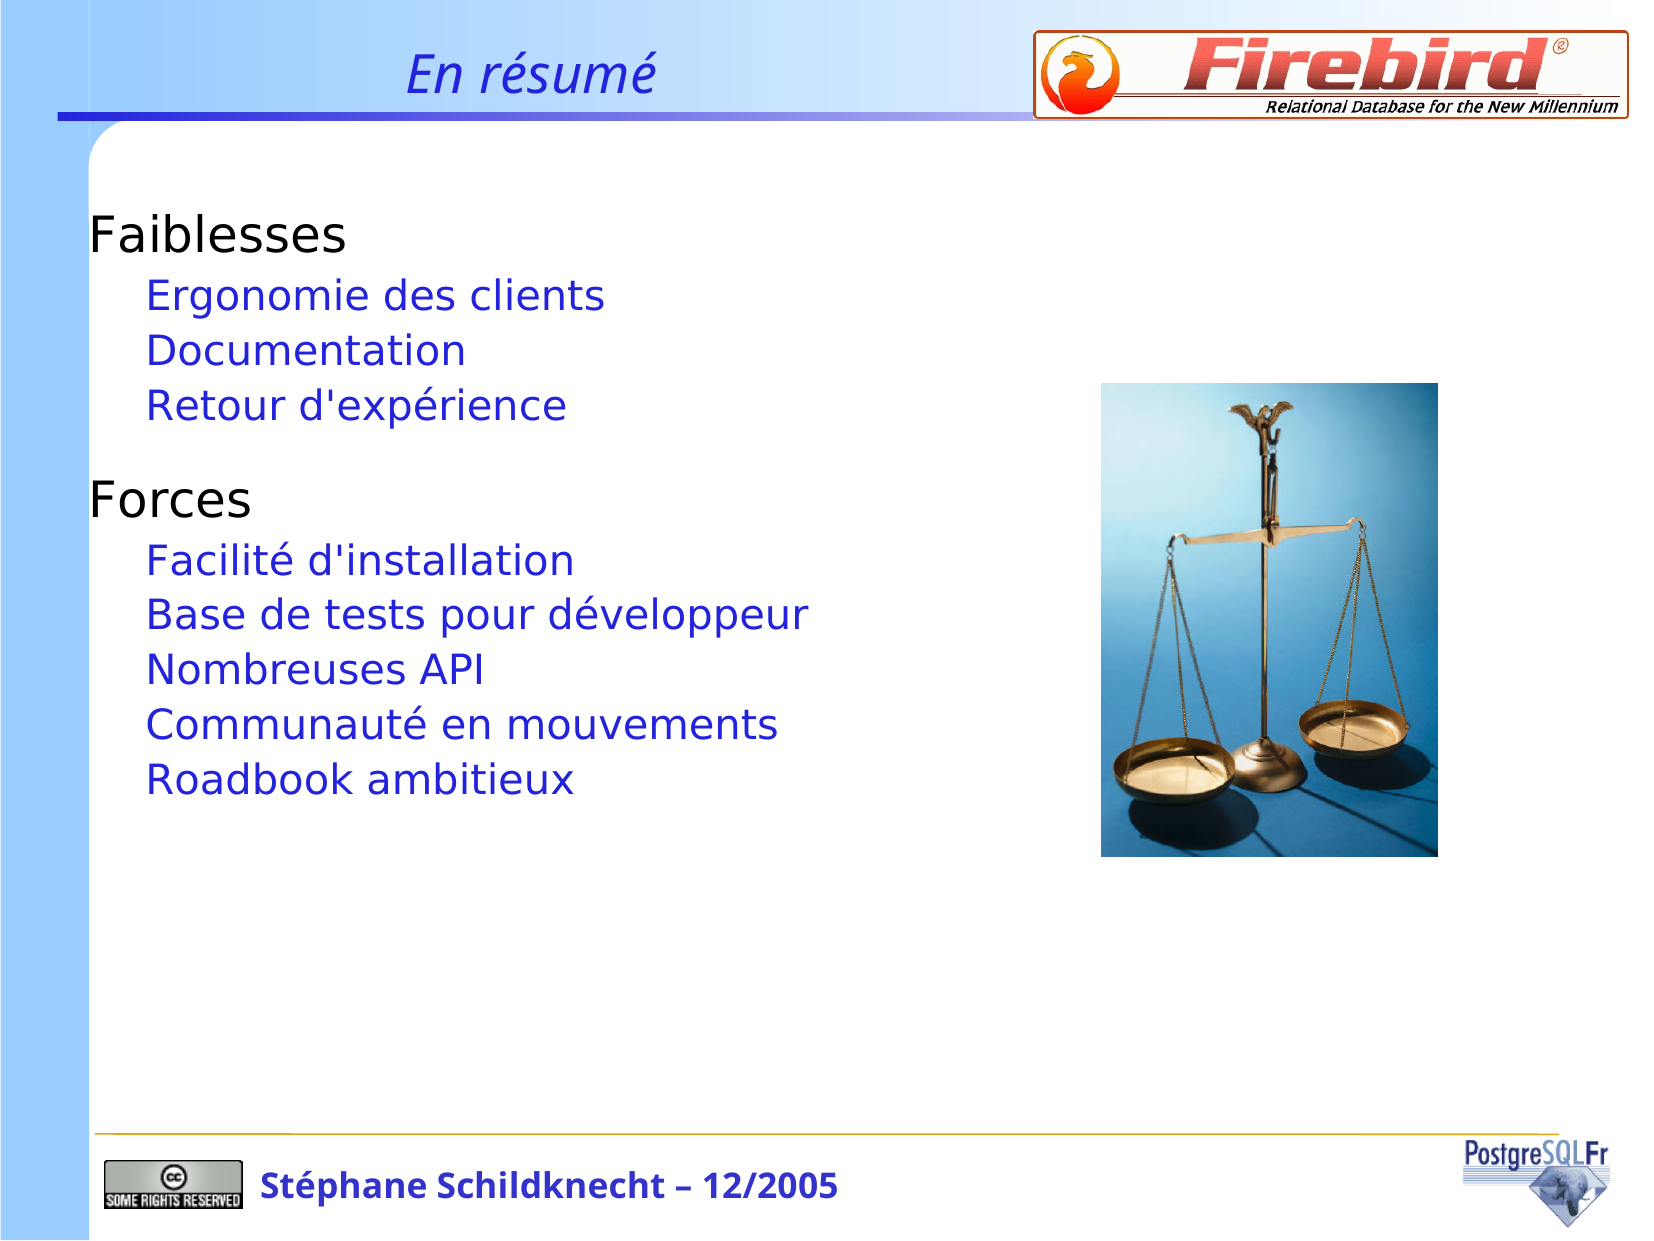

# En résumé
Faiblesses
Ergonomie des clients
Documentation
Retour d'expérience
Forces
Facilité d'installation
Base de tests pour développeur
Nombreuses API
Communauté en mouvements
Roadbook ambitieux